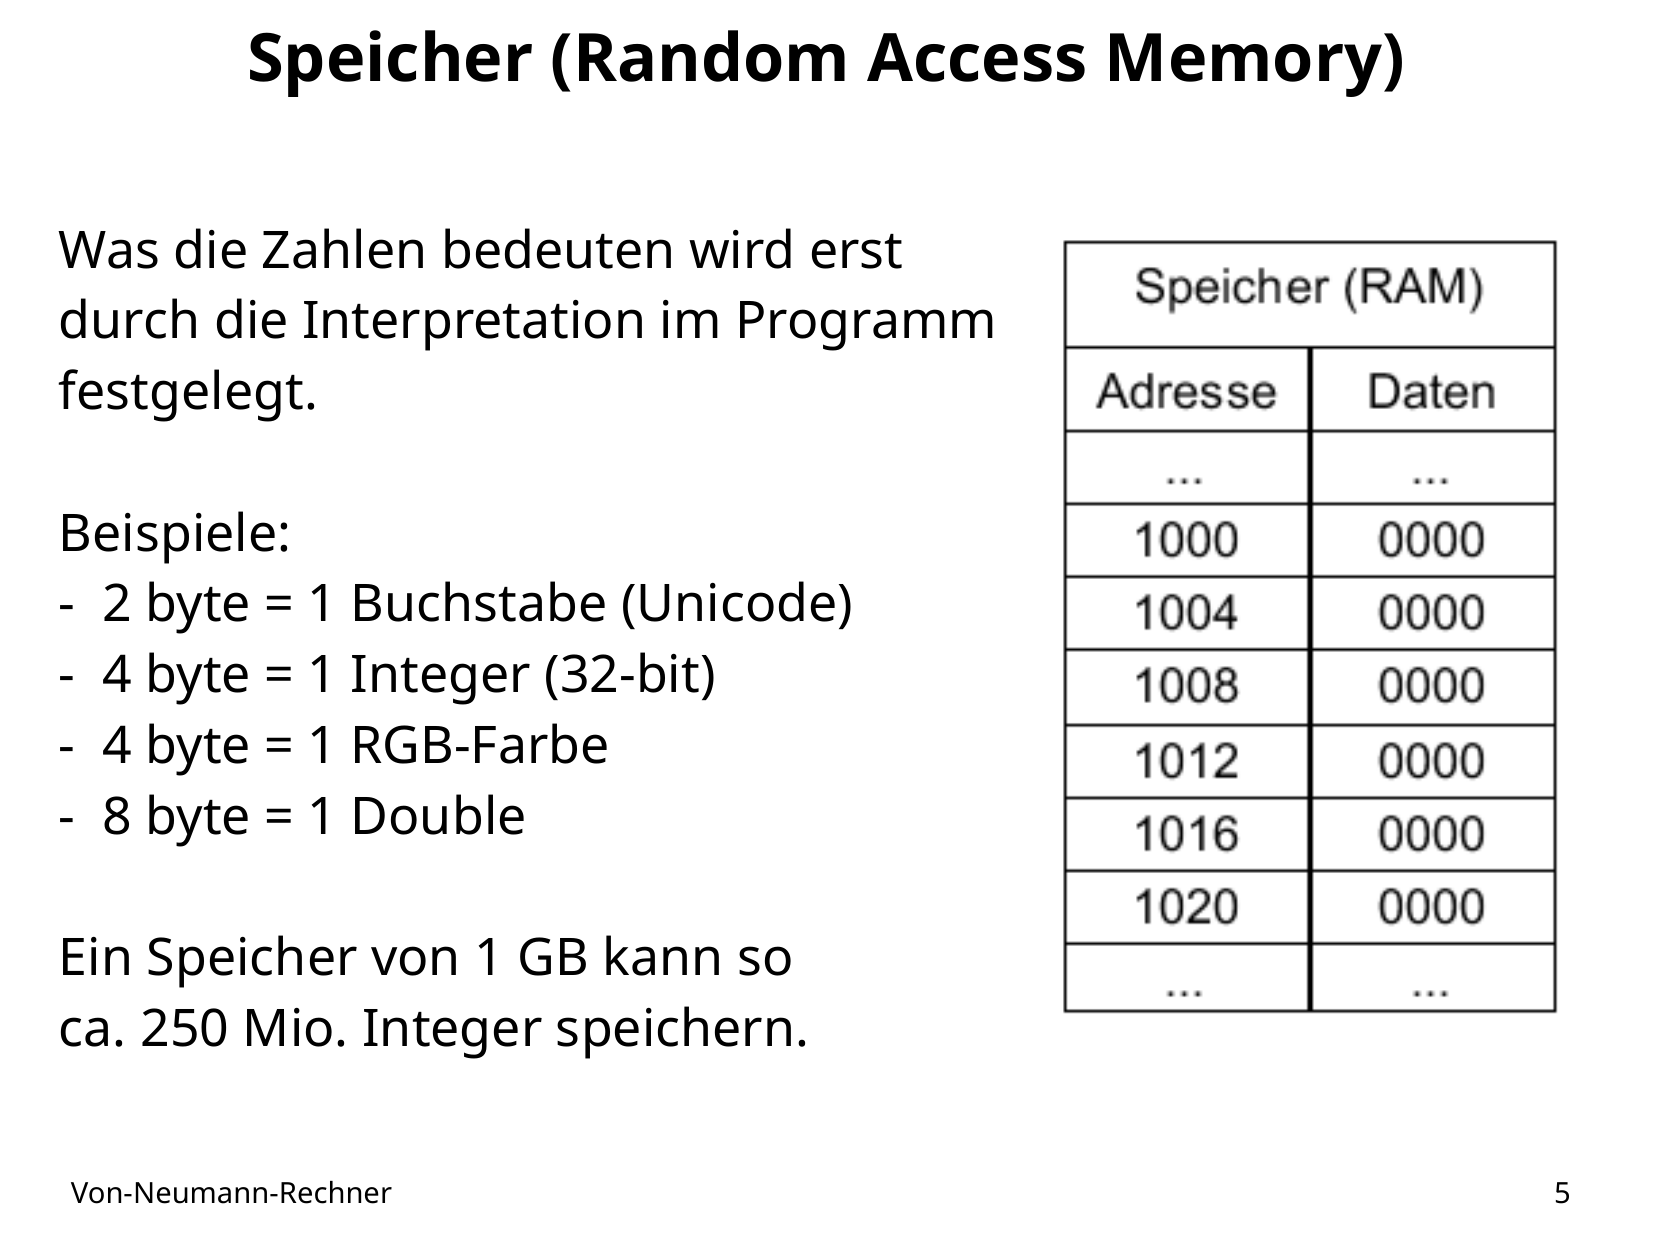

# Speicher (Random Access Memory)
Was die Zahlen bedeuten wird erst durch die Interpretation im Programm festgelegt.
Beispiele:
- 2 byte = 1 Buchstabe (Unicode)
- 4 byte = 1 Integer (32-bit)
- 4 byte = 1 RGB-Farbe
- 8 byte = 1 Double
Ein Speicher von 1 GB kann so
ca. 250 Mio. Integer speichern.
Von-Neumann-Rechner
5